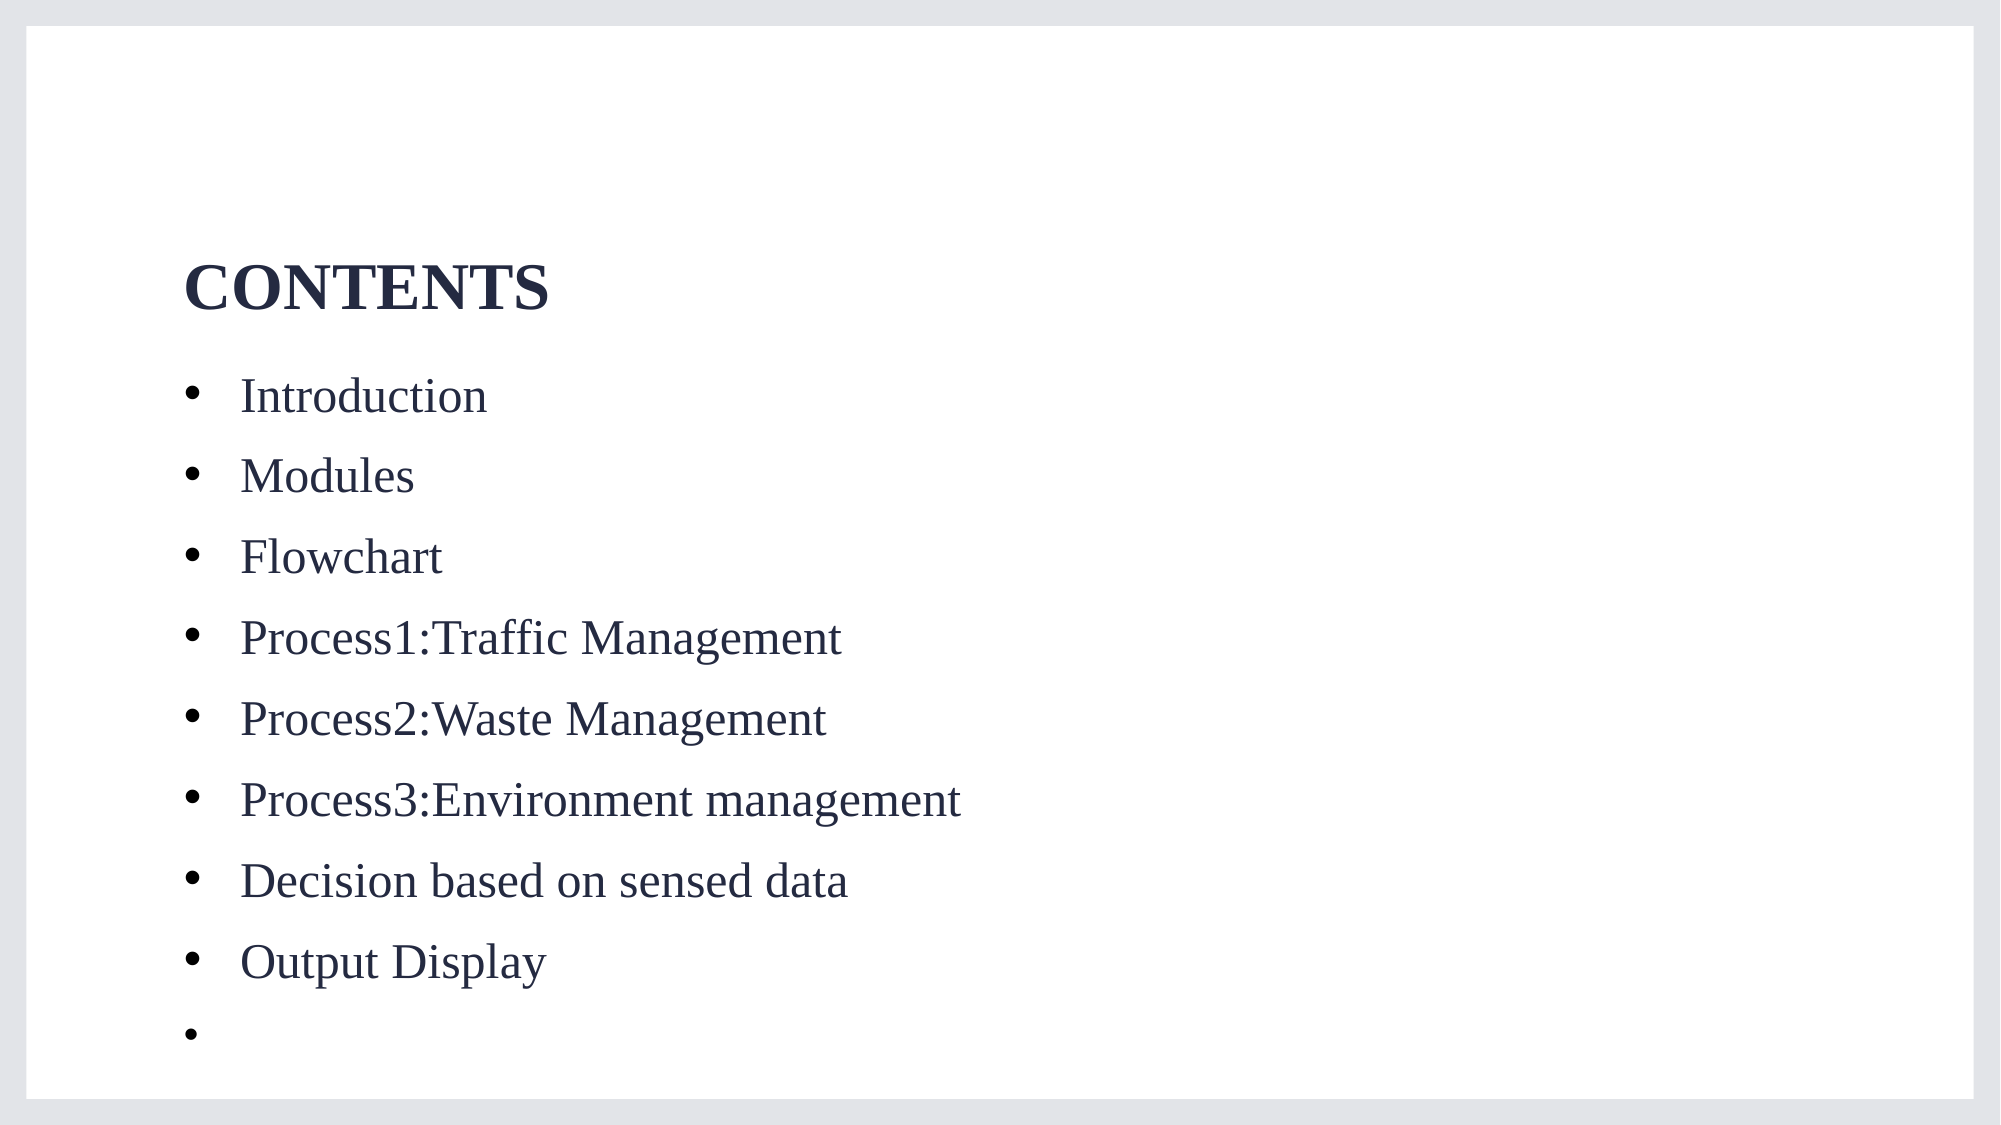

# CONTENTS
Introduction
Modules
Flowchart
Process1:Traffic Management
Process2:Waste Management
Process3:Environment management
Decision based on sensed data
Output Display